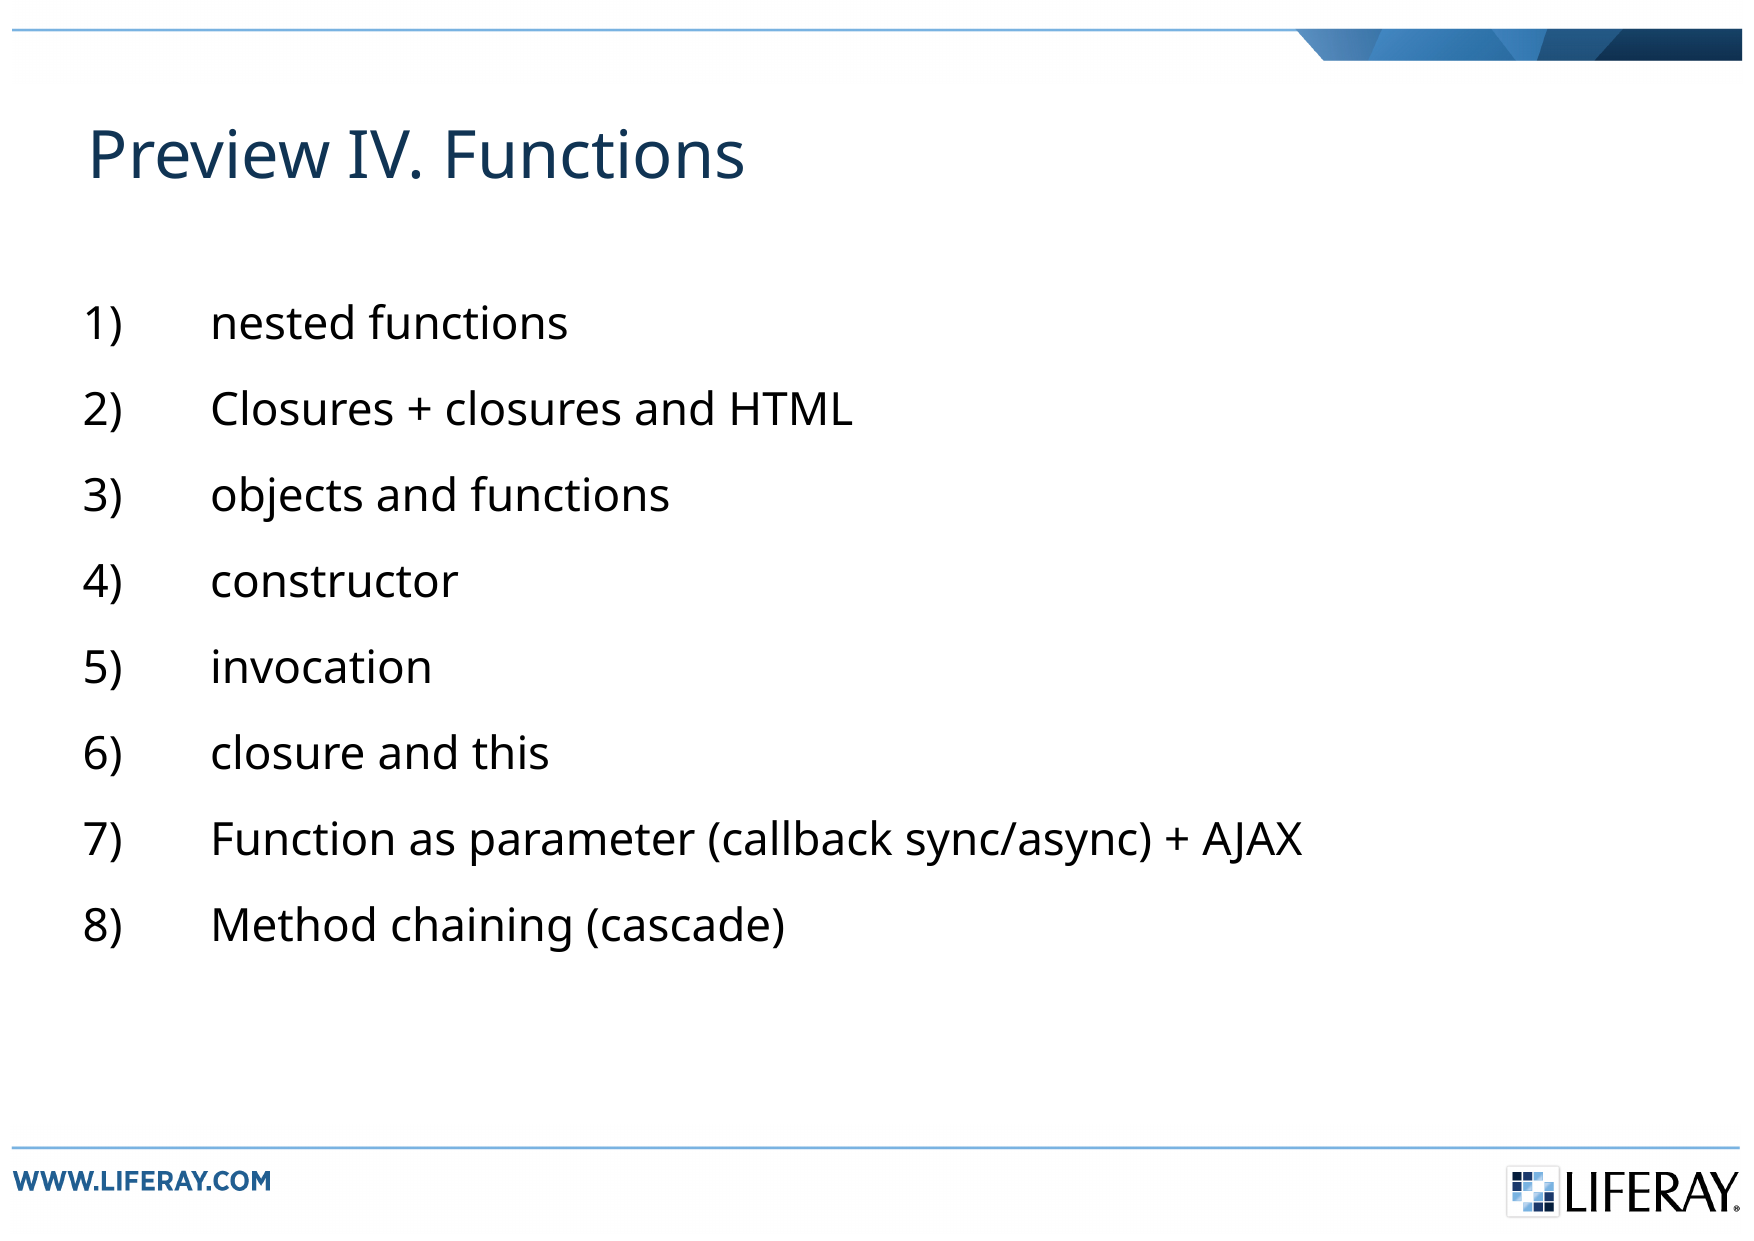

# Preview IV. Functions
nested functions
Closures + closures and HTML
objects and functions
constructor
invocation
closure and this
Function as parameter (callback sync/async) + AJAX
Method chaining (cascade)